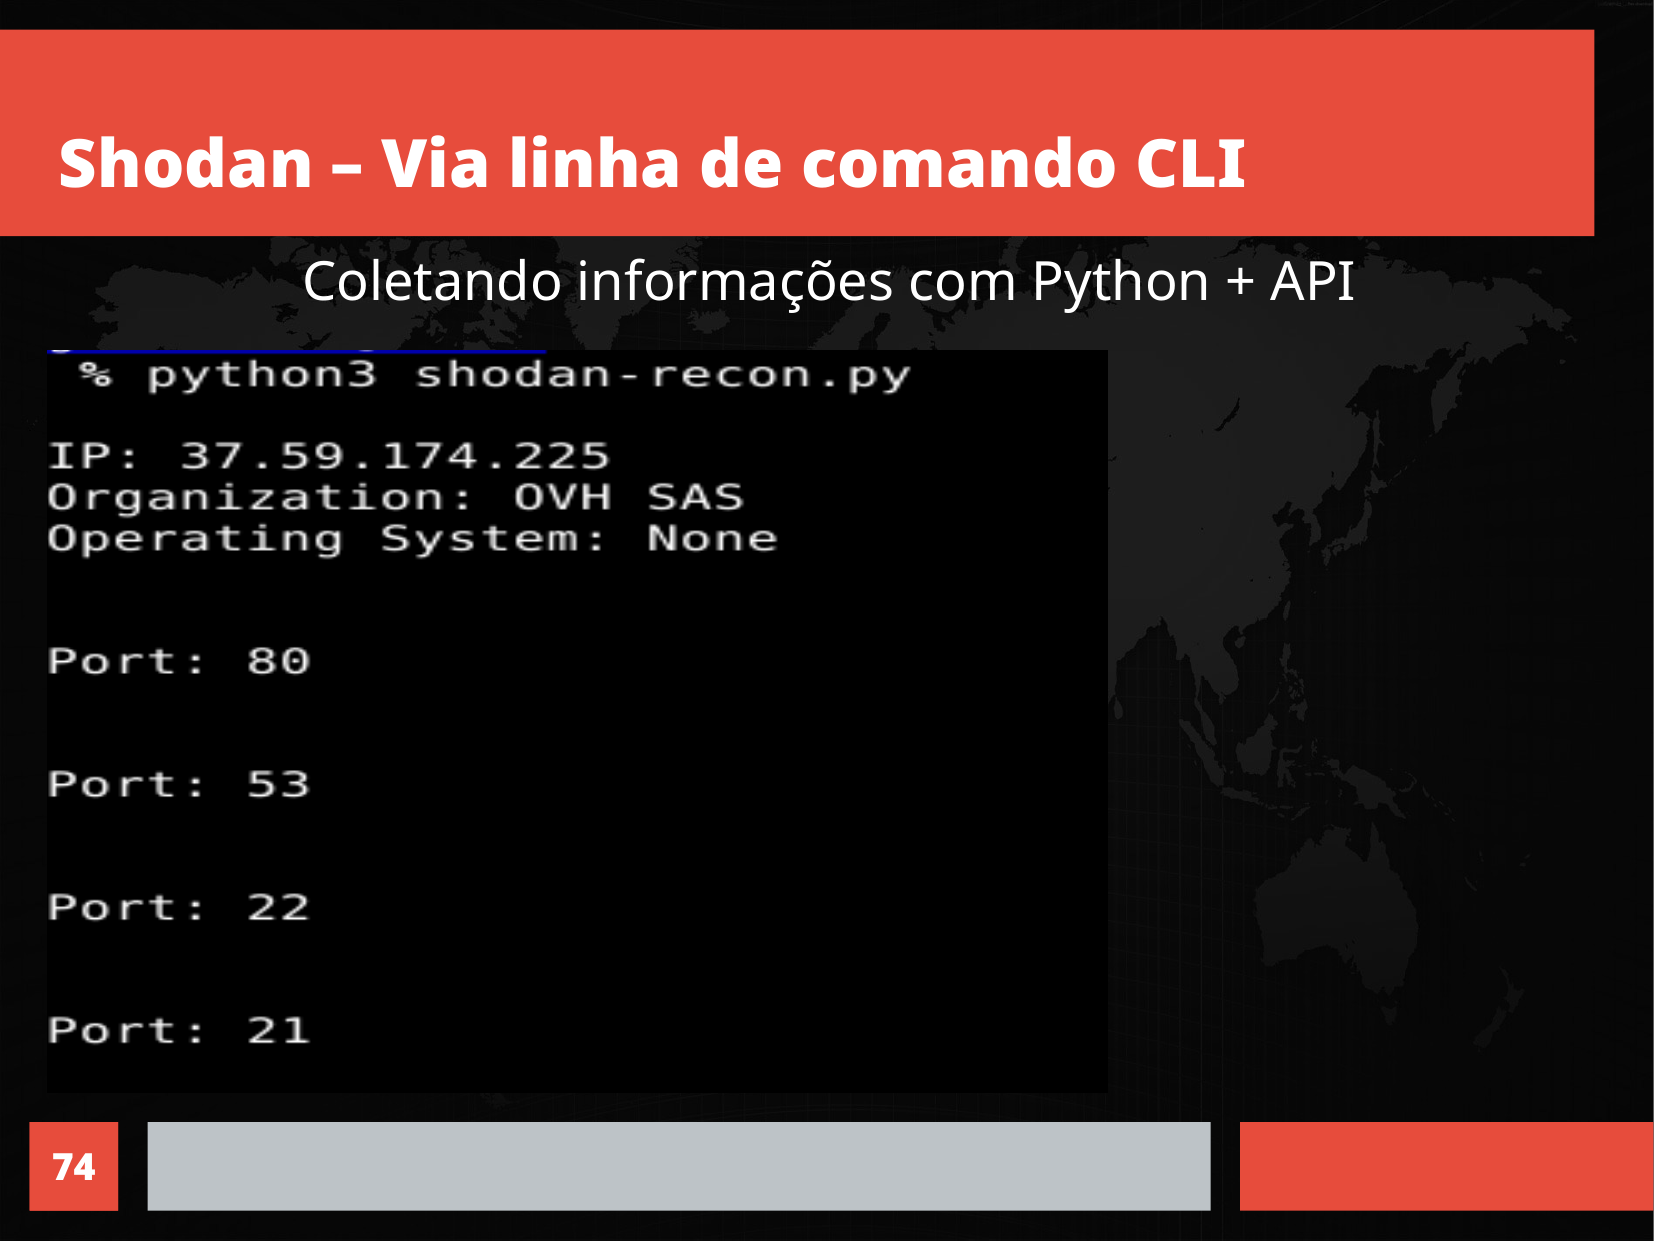

# Shodan – Via linha de comando CLI
Coletando informações com Python + API
74